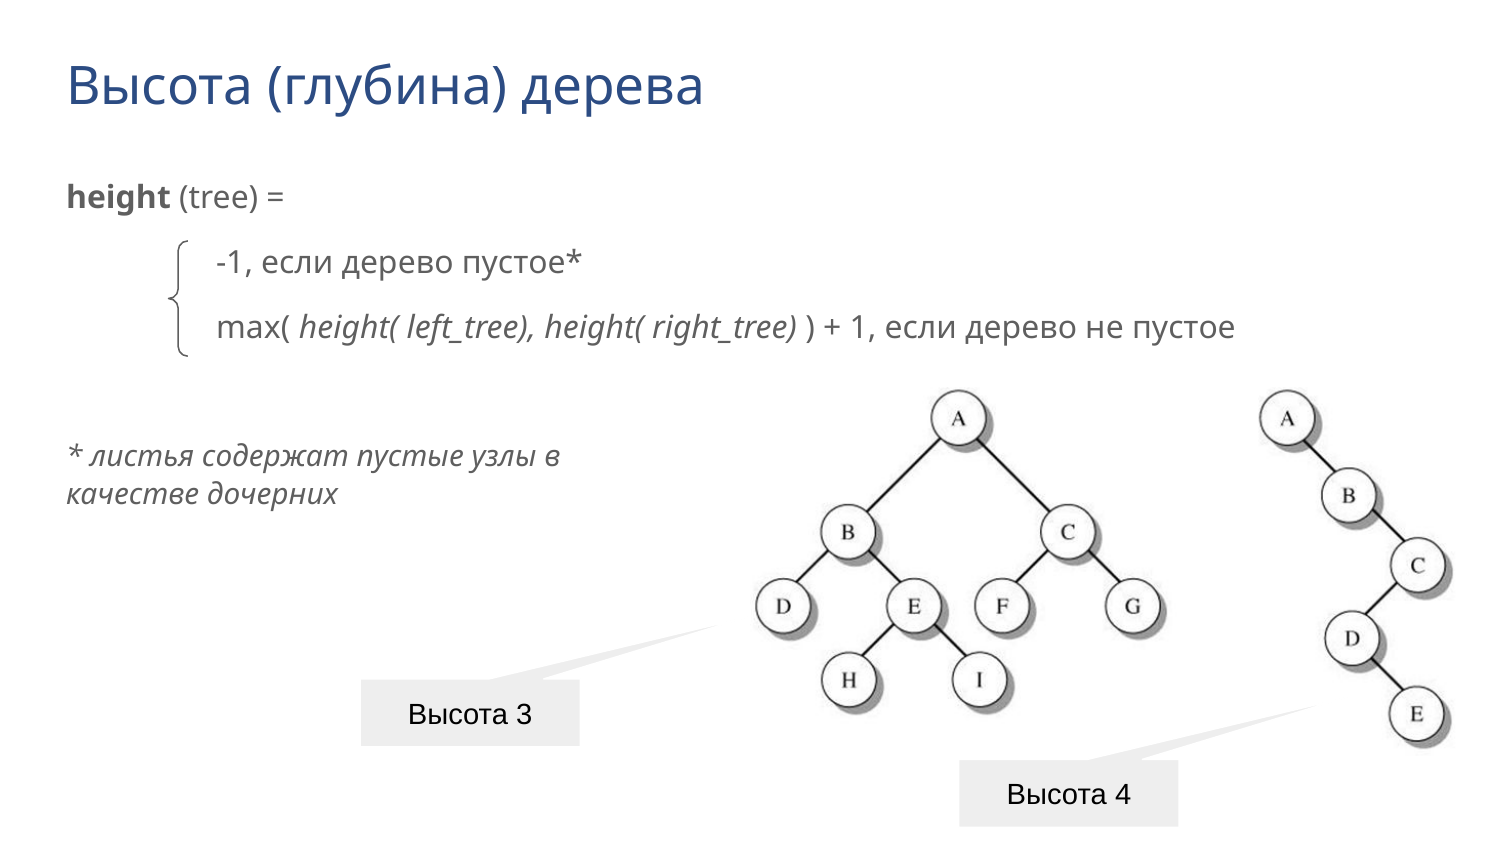

# Высота (глубина) дерева
height (tree) =
-1, если дерево пустое*
max( height( left_tree), height( right_tree) ) + 1, если дерево не пустое
* листья содержат пустые узлы в
качестве дочерних
Высота 3
Высота 4